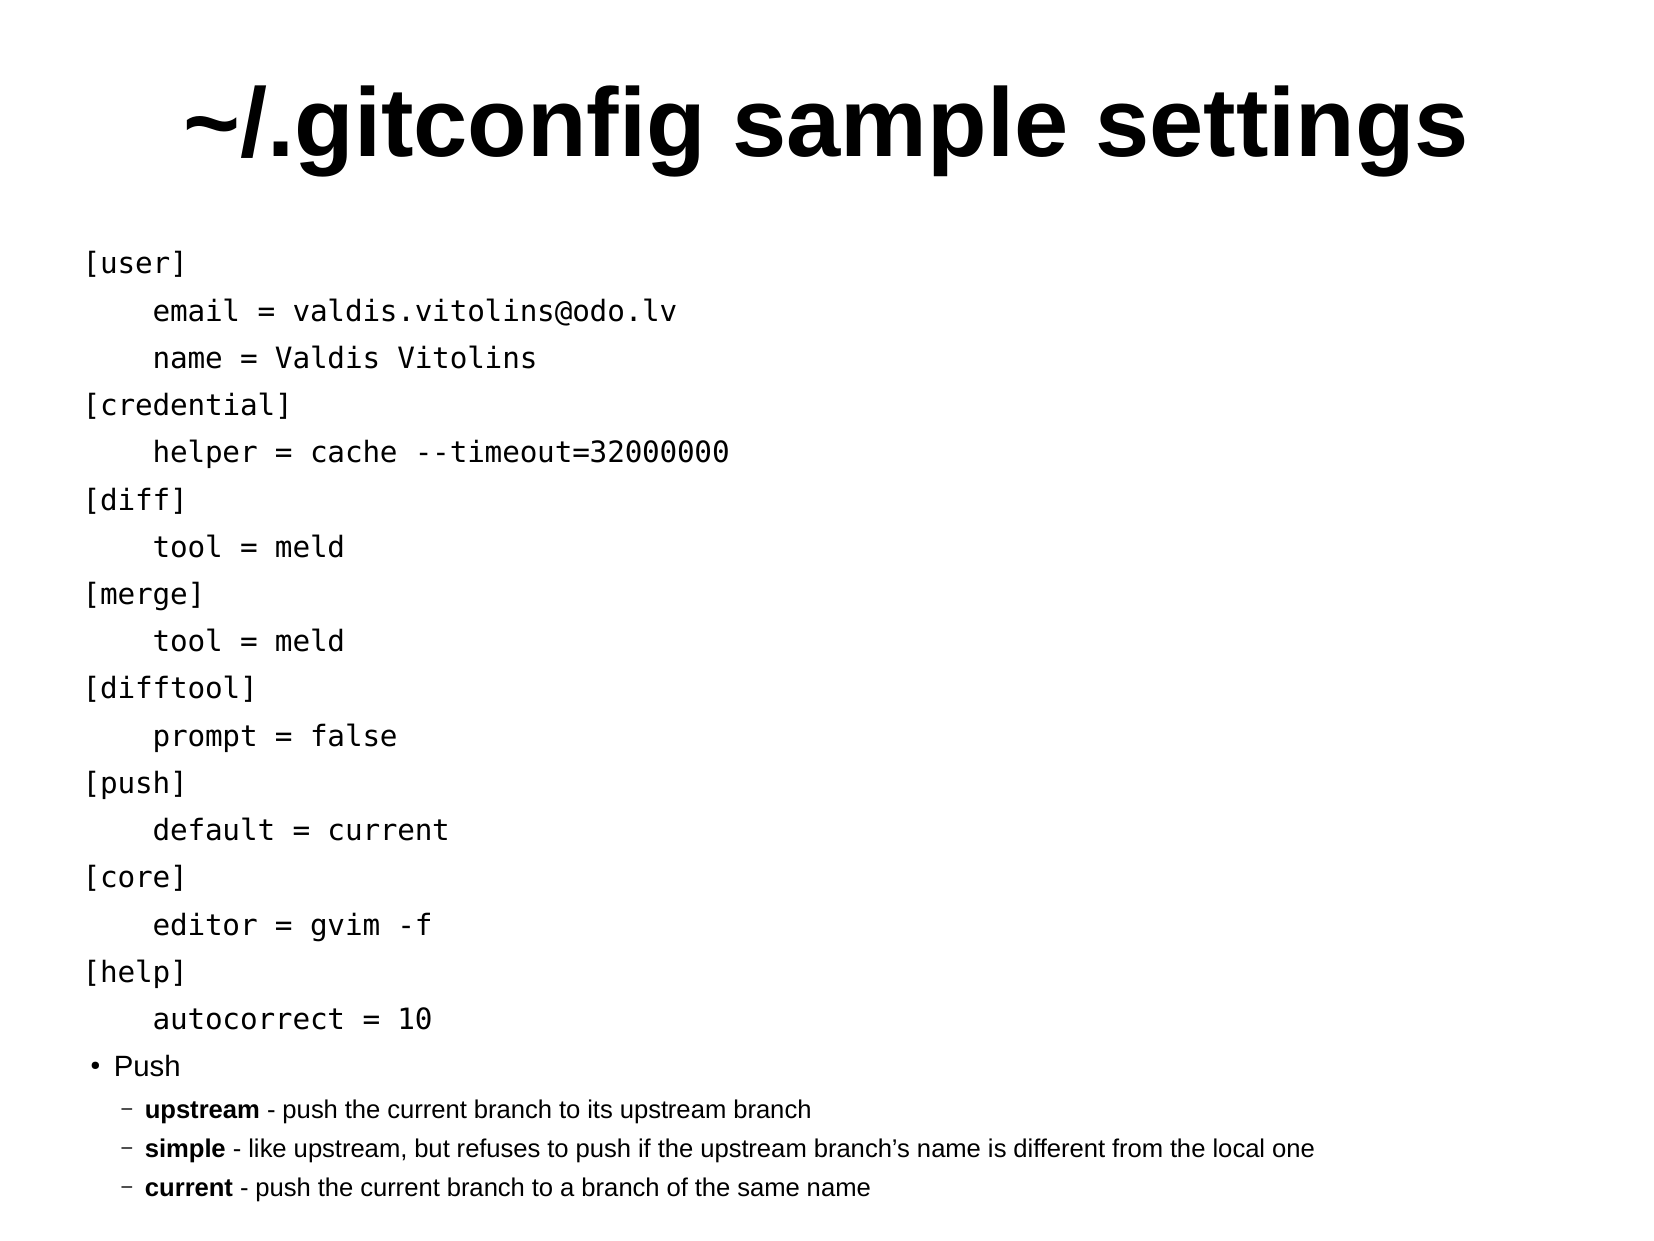

# ~/.gitconfig sample settings
[user]
 email = valdis.vitolins@odo.lv
 name = Valdis Vitolins
[credential]
 helper = cache --timeout=32000000
[diff]
 tool = meld
[merge]
 tool = meld
[difftool]
 prompt = false
[push]
 default = current
[core]
 editor = gvim -f
[help]
 autocorrect = 10
Push
upstream - push the current branch to its upstream branch
simple - like upstream, but refuses to push if the upstream branch’s name is different from the local one
current - push the current branch to a branch of the same name